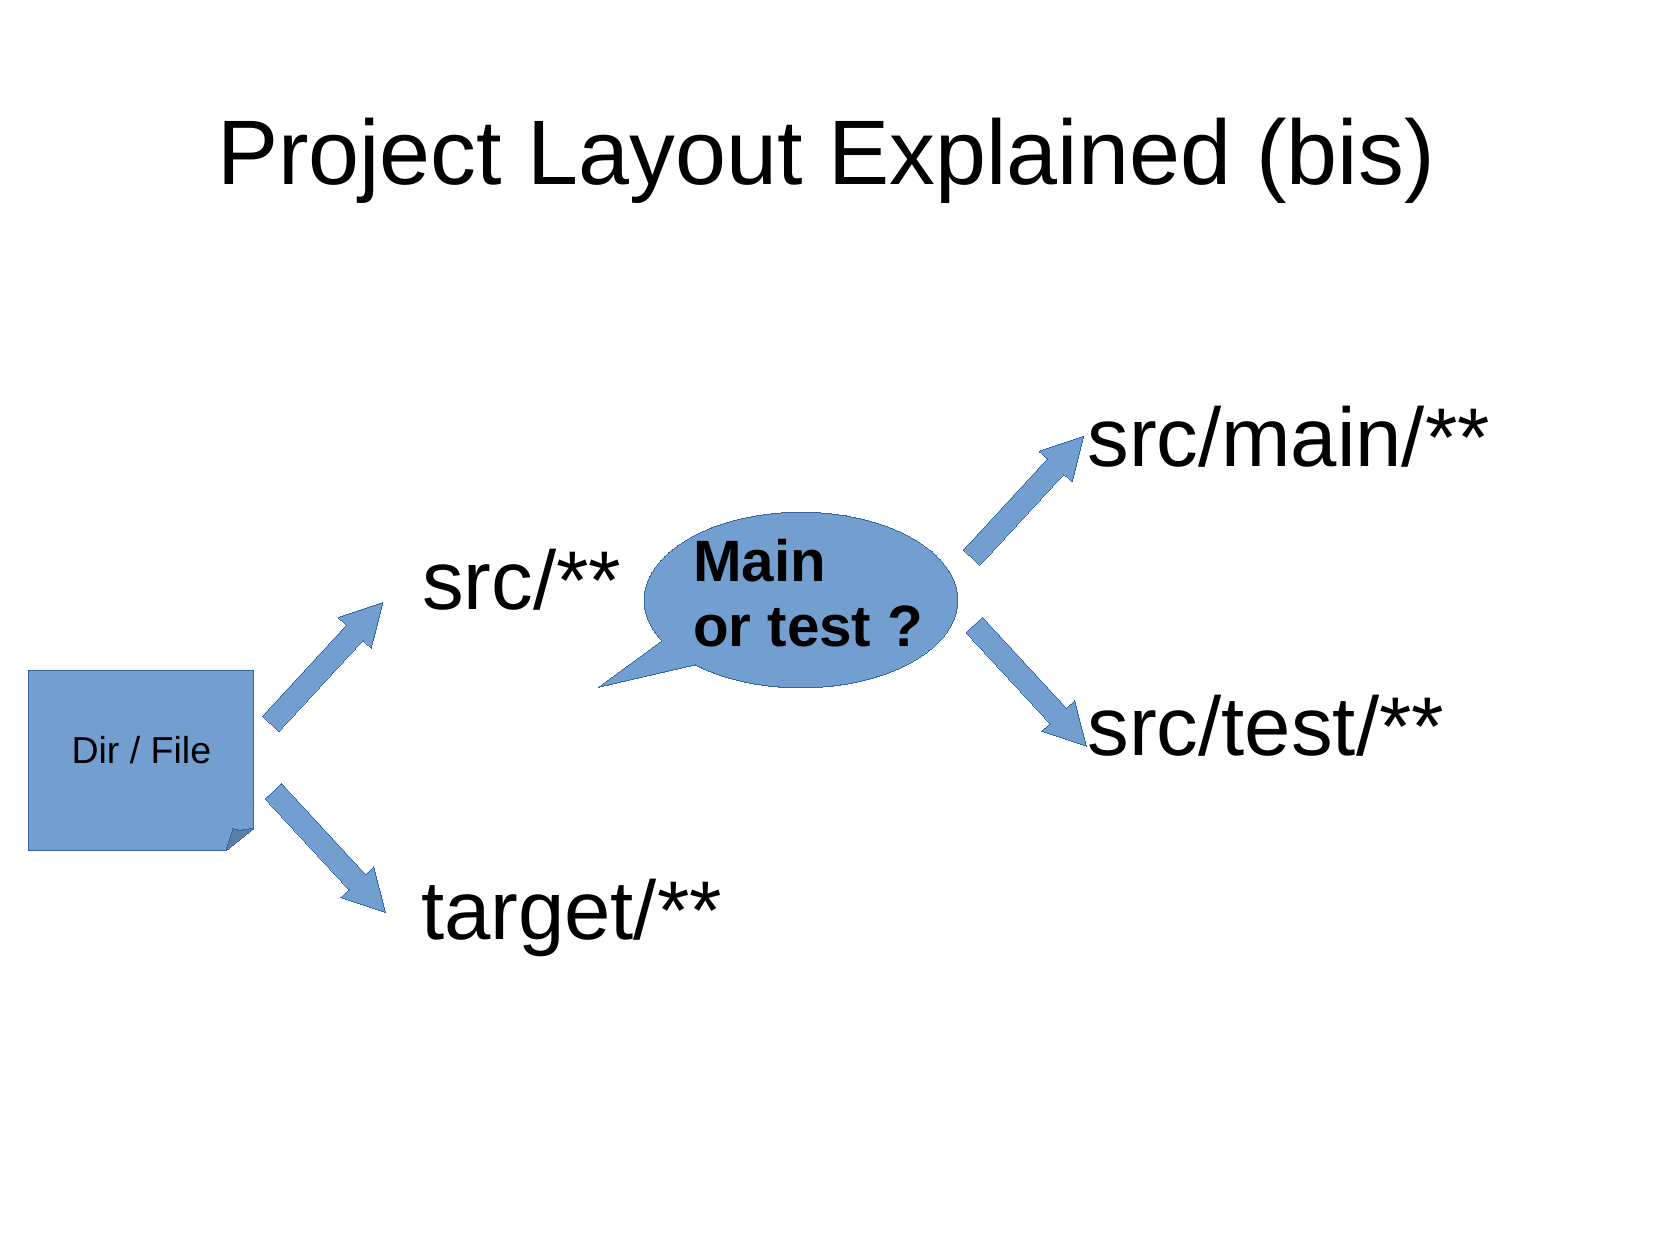

# Project Layout Explained (bis)
src/main/**
Main
or test ?
src/**
Dir / File
src/test/**
target/**